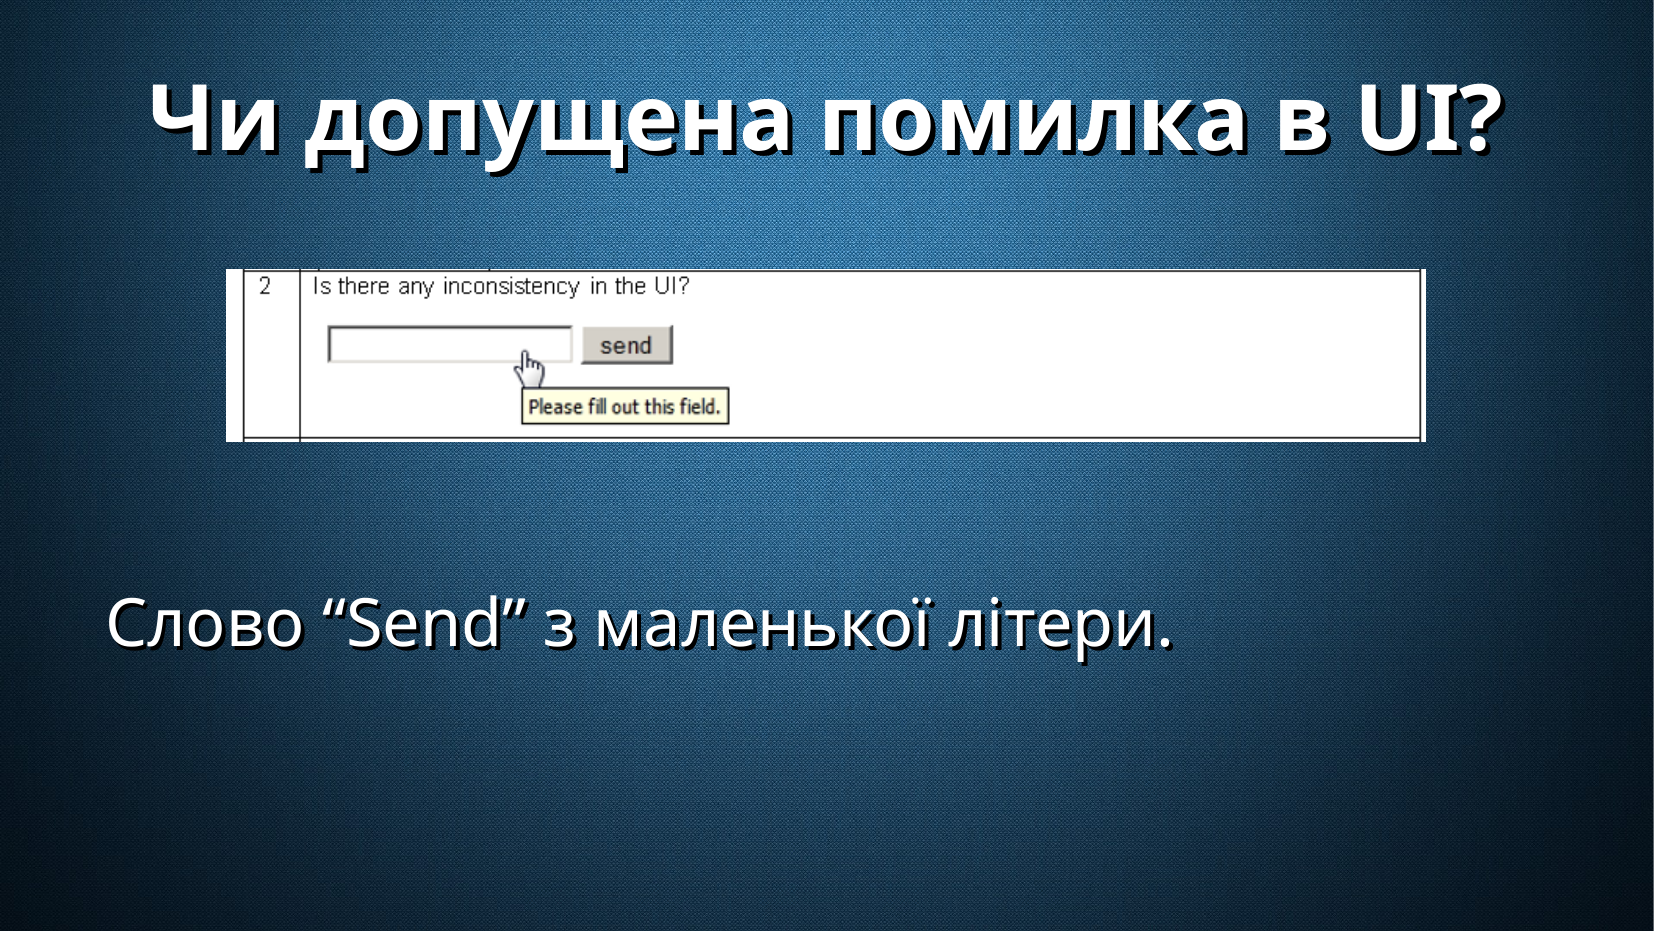

# Чи допущена помилка в UI?
Слово “Send” з маленької літери.